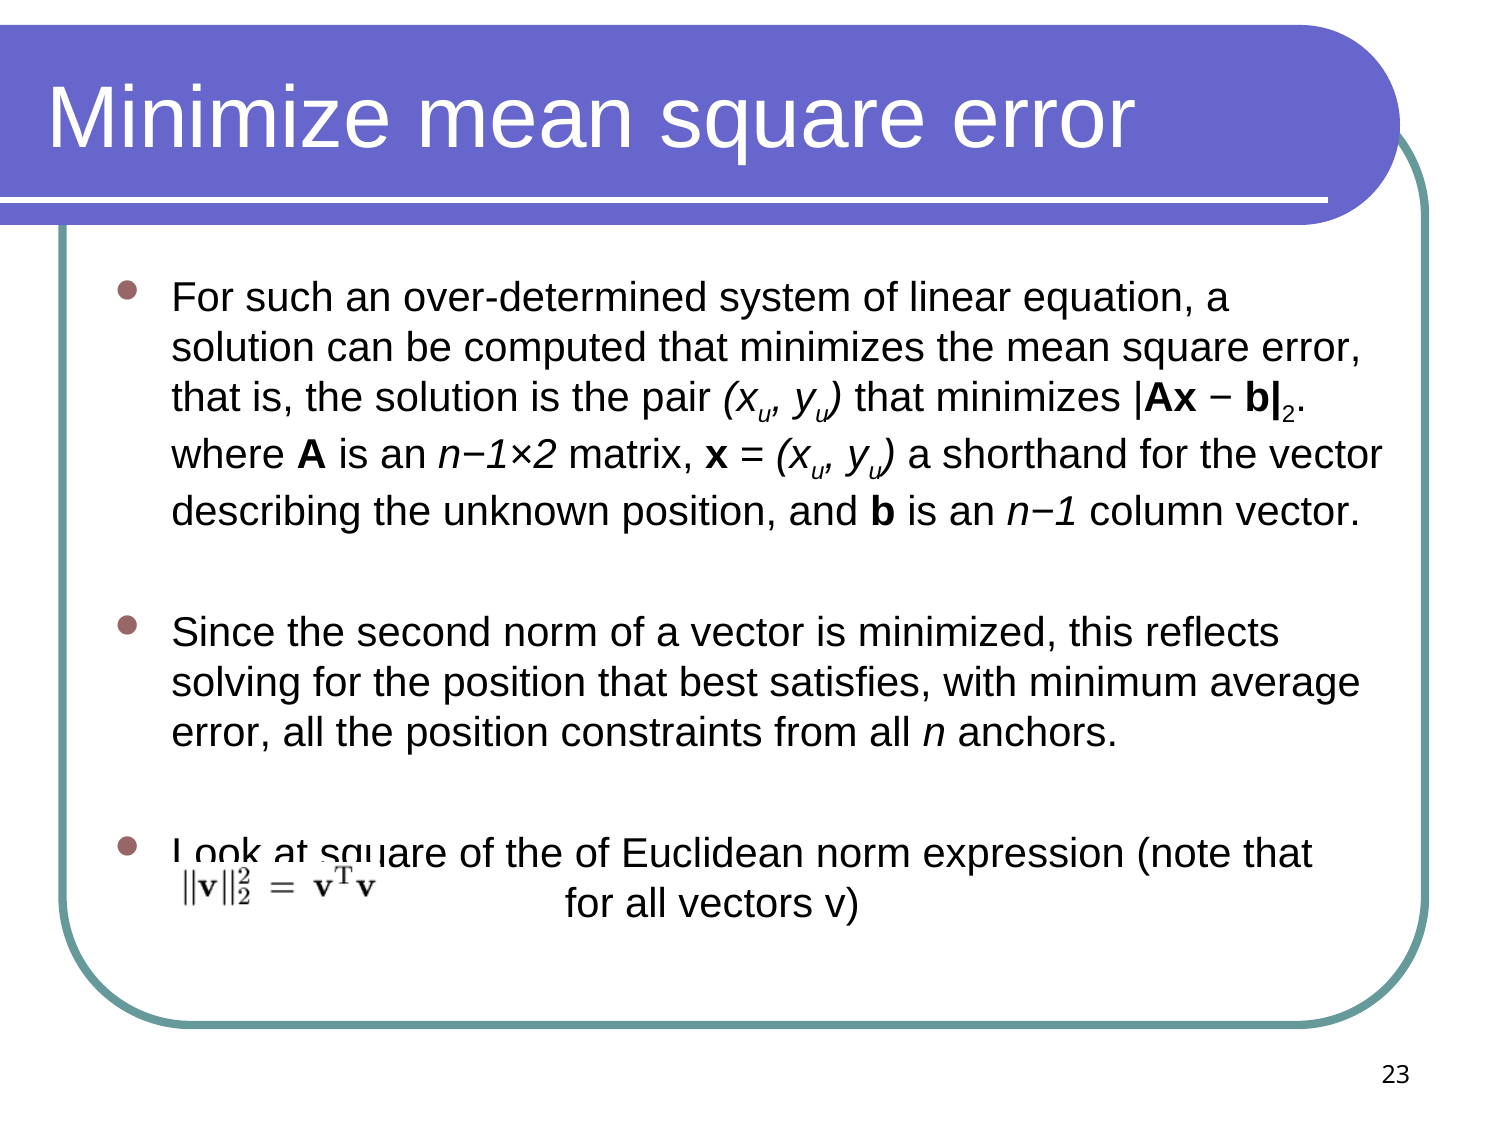

# Minimize mean square error
For such an over-determined system of linear equation, a solution can be computed that minimizes the mean square error, that is, the solution is the pair (xu, yu) that minimizes |Ax − b|2. where A is an n−1×2 matrix, x = (xu, yu) a shorthand for the vector describing the unknown position, and b is an n−1 column vector.
Since the second norm of a vector is minimized, this reflects solving for the position that best satisfies, with minimum average error, all the position constraints from all n anchors.
Look at square of the of Euclidean norm expression (note that 		for all vectors v)